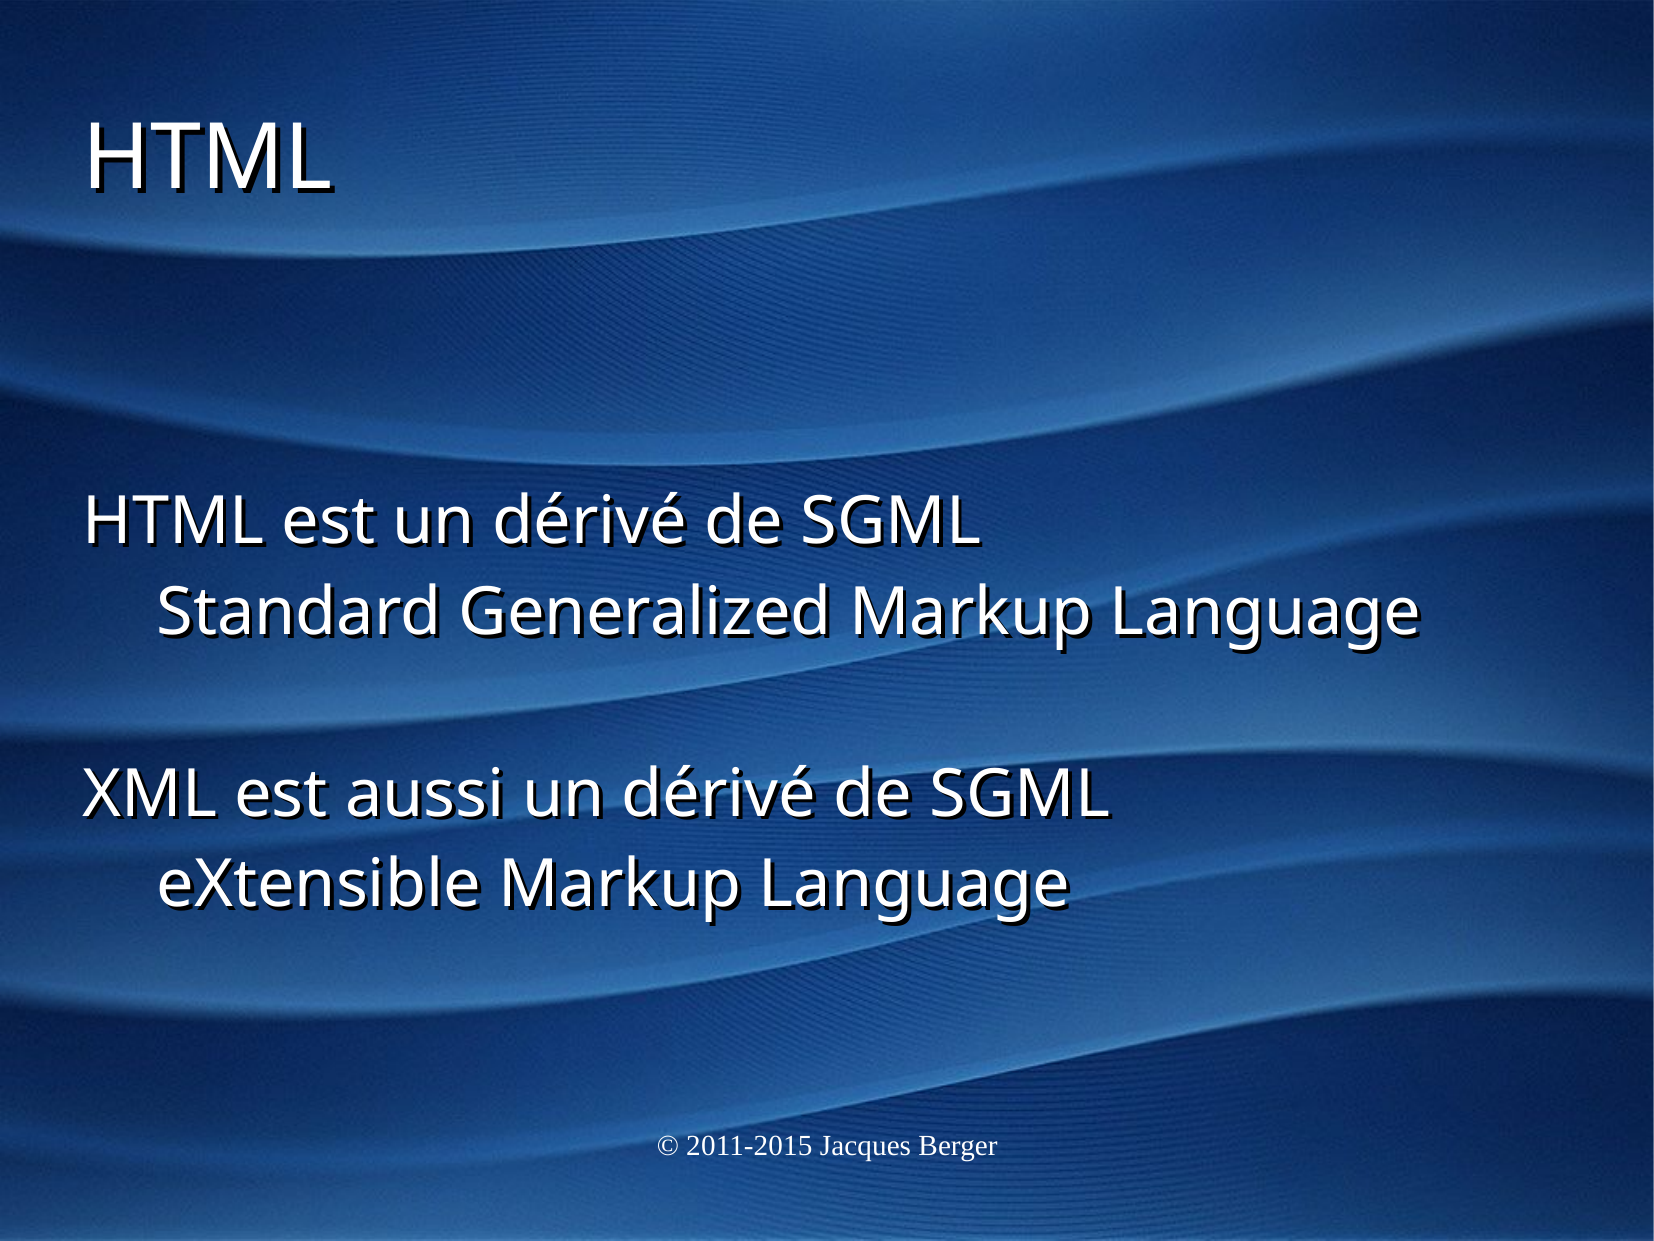

# HTML
HTML est un dérivé de SGML
	Standard Generalized Markup Language
XML est aussi un dérivé de SGML
	eXtensible Markup Language
© 2011-2015 Jacques Berger